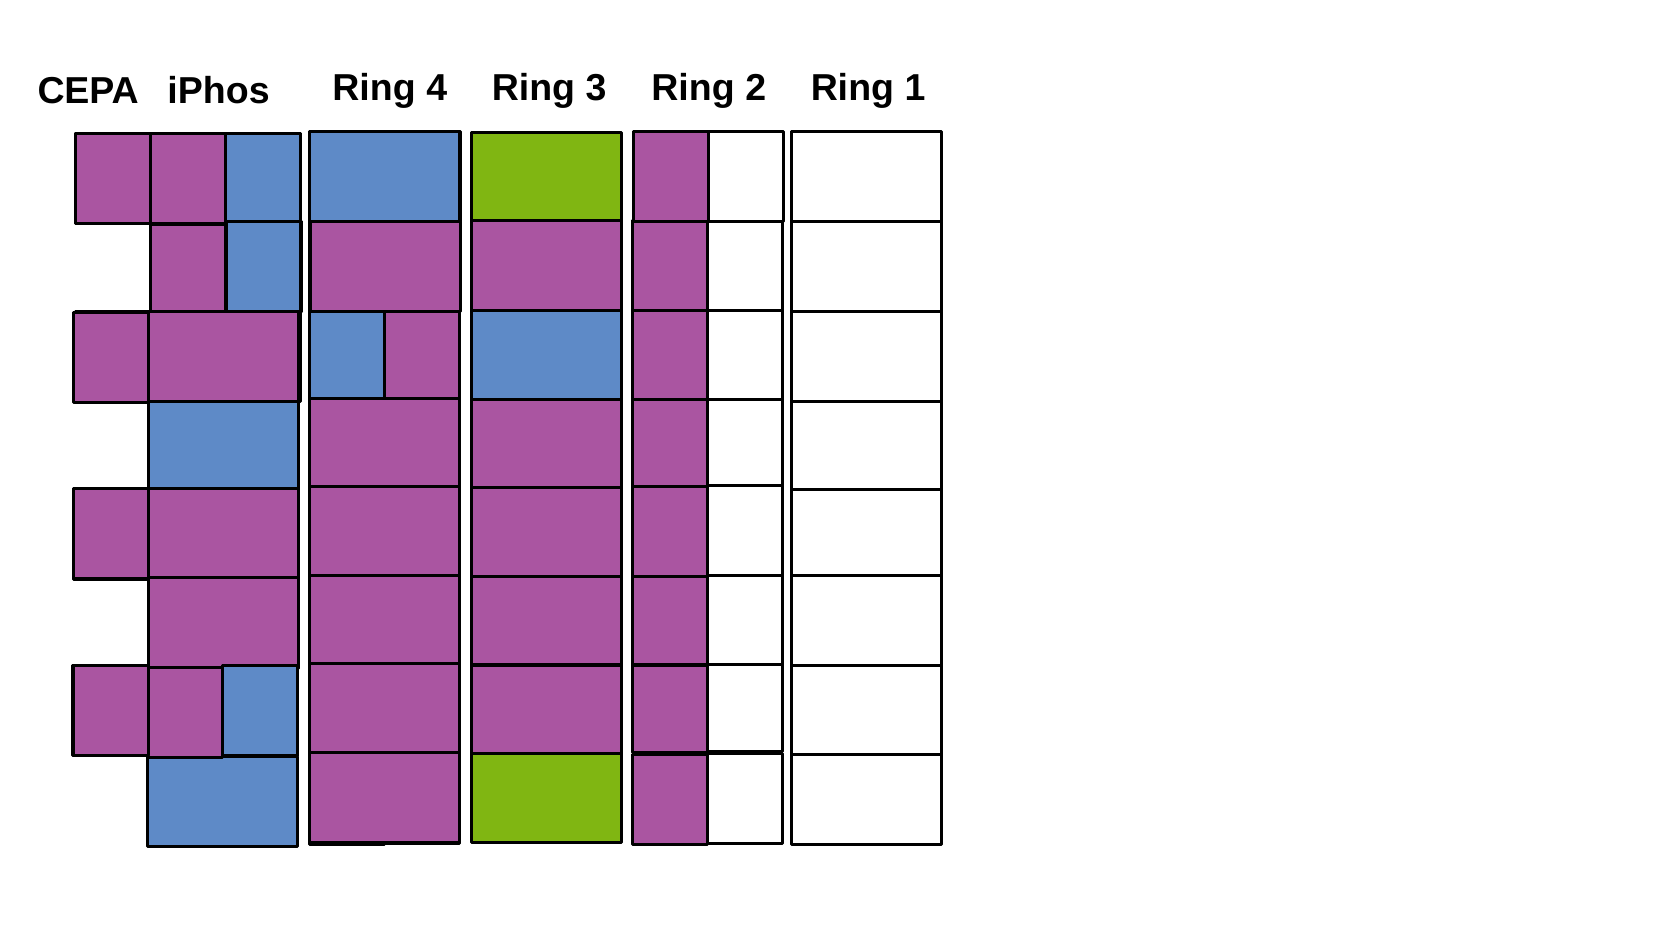

Ring 4
Ring 3
Ring 2
Ring 1
CEPA
iPhos